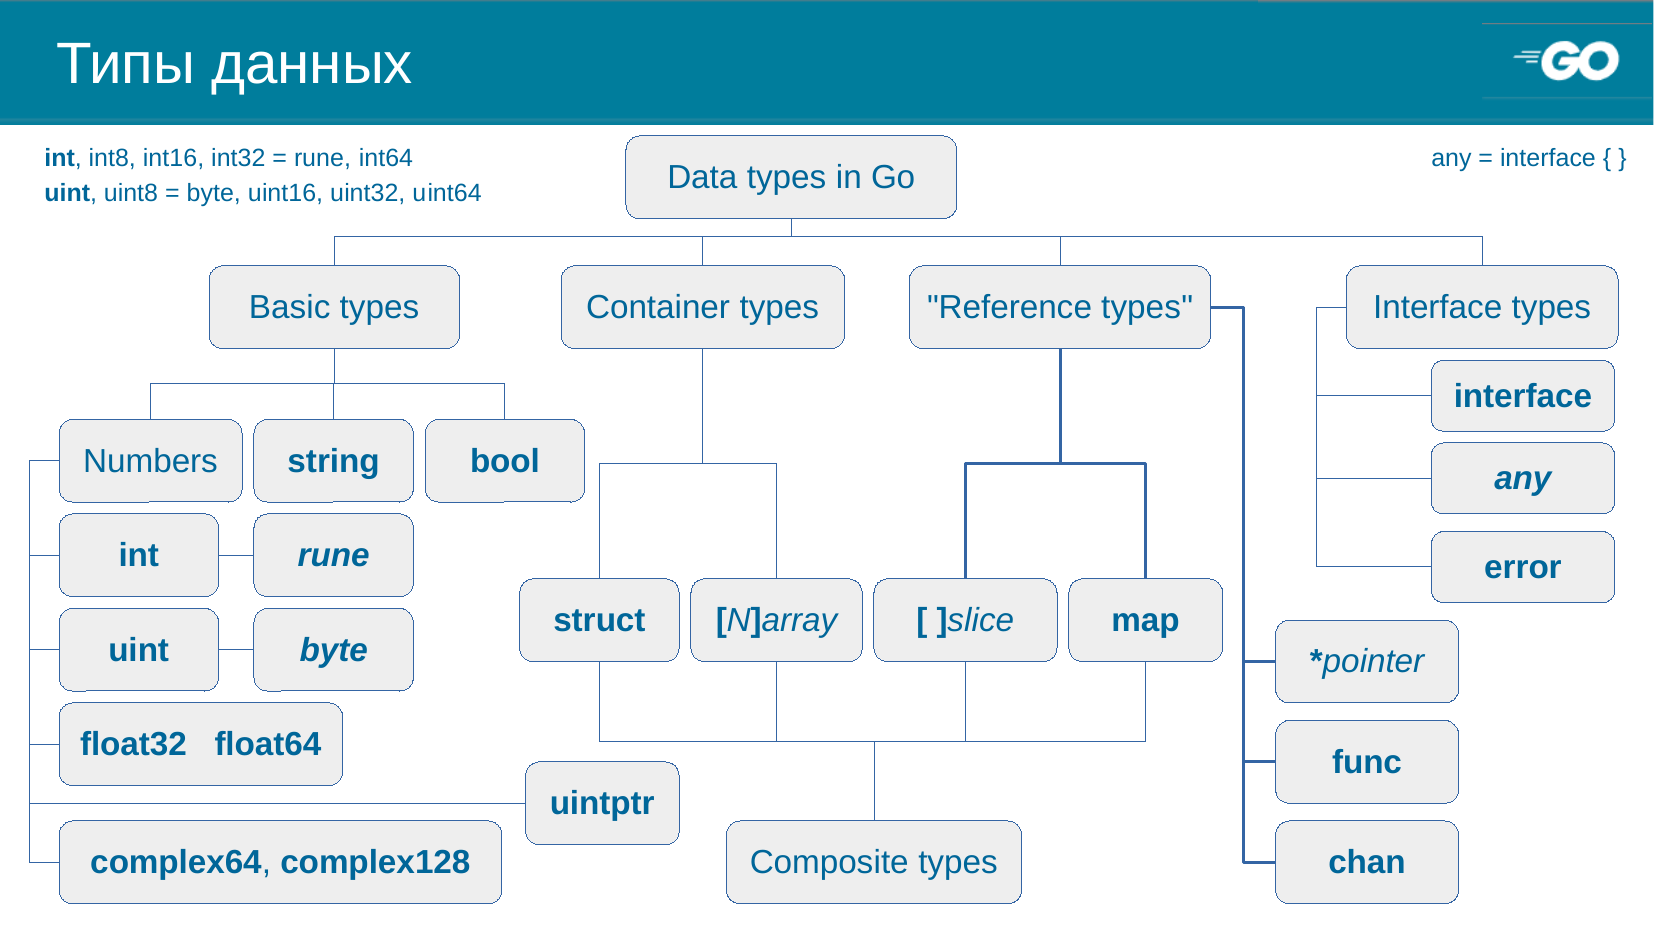

Типы данных
int, int8, int16, int32 = rune, int64
Data types in Go
any = interface { }
uint, uint8 = byte, uint16, uint32, uint64
Basic types
Container types
"Reference types"
Interface types
interface
Numbers
string
bool
any
int
rune
error
struct
[N]array
[ ]slice
map
uint
byte
*pointer
float32 float64
func
uintptr
complex64, complex128
Composite types
chan